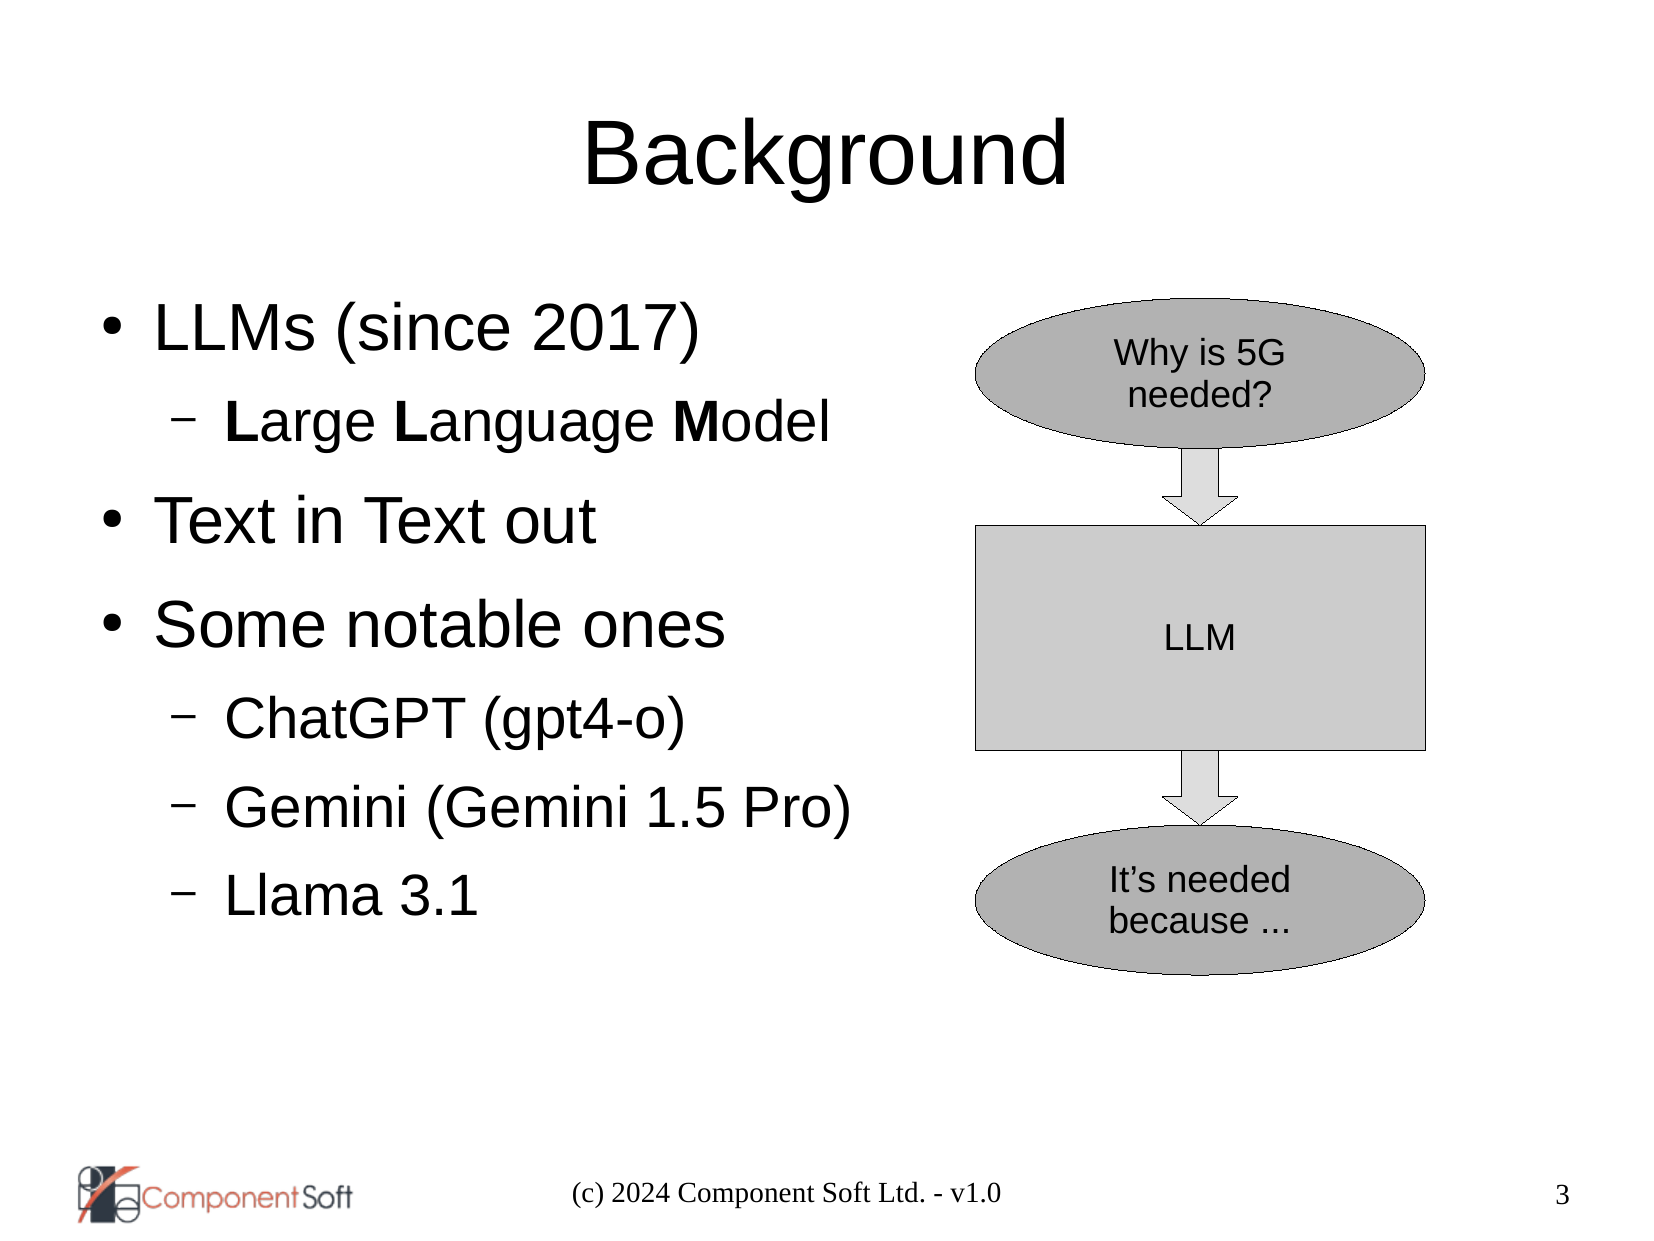

Background
# LLMs (since 2017)
Large Language Model
Text in Text out
Some notable ones
ChatGPT (gpt4-o)
Gemini (Gemini 1.5 Pro)
Llama 3.1
Why is 5G needed?
LLM
It’s needed because ...
(c) 2024 Component Soft Ltd. - v1.0
3